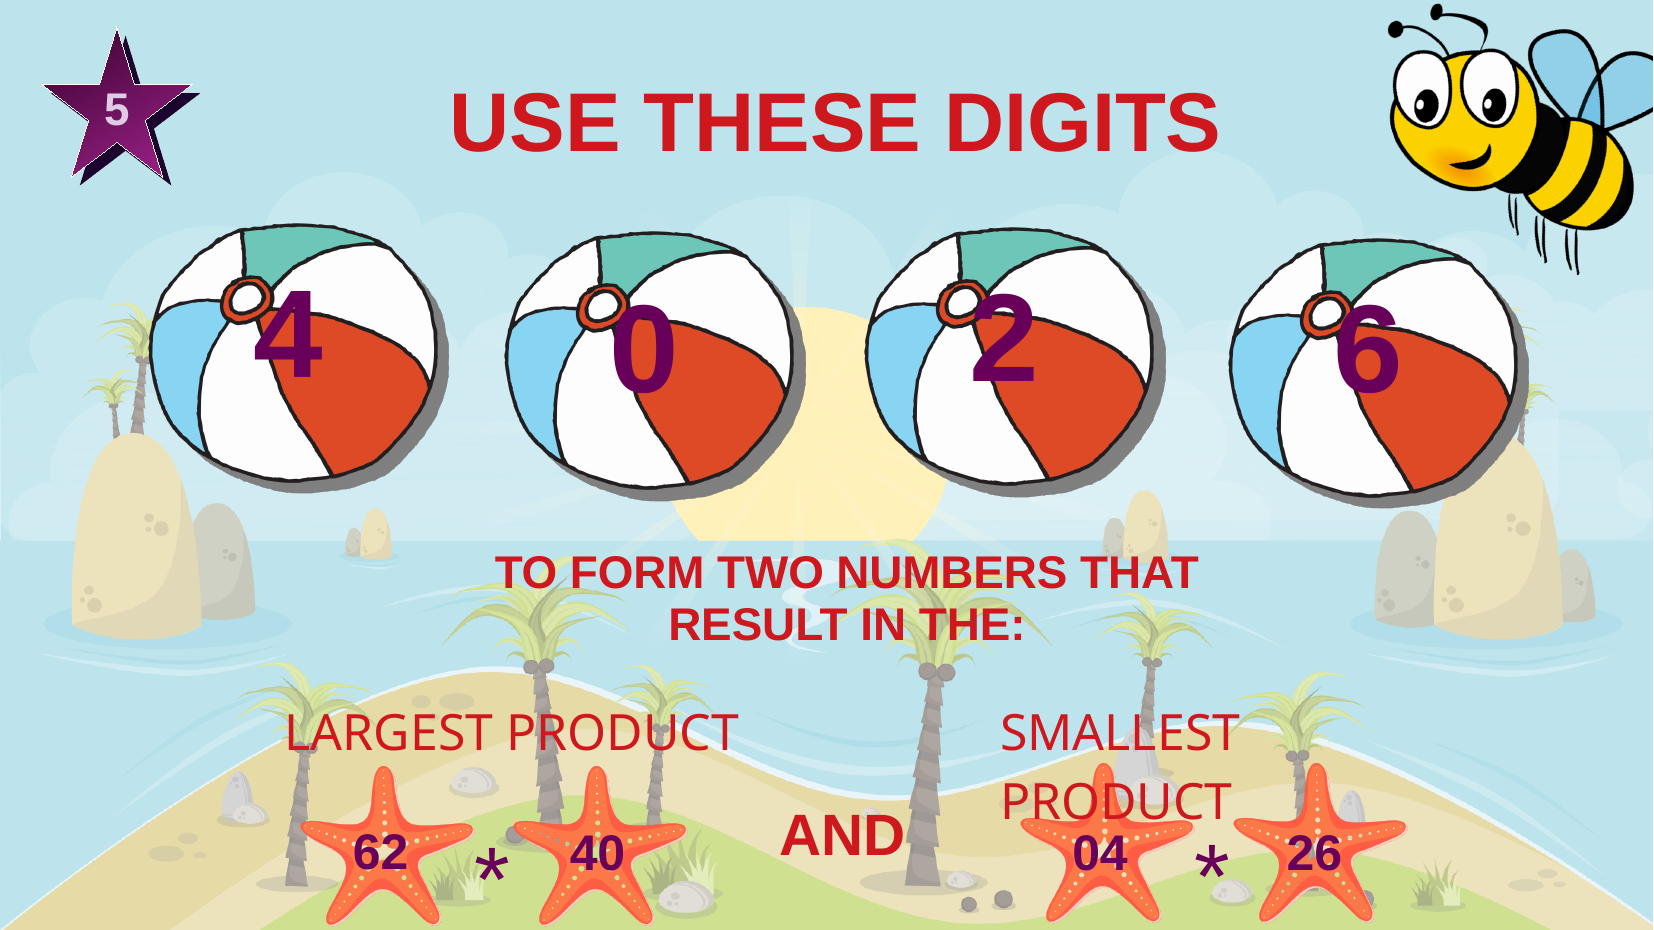

5
USE THESE DIGITS
4
2
0
6
TO FORM TWO NUMBERS THAT RESULT IN THE:
LARGEST PRODUCT
SMALLEST PRODUCT
AND
62
40
04
26
*
*